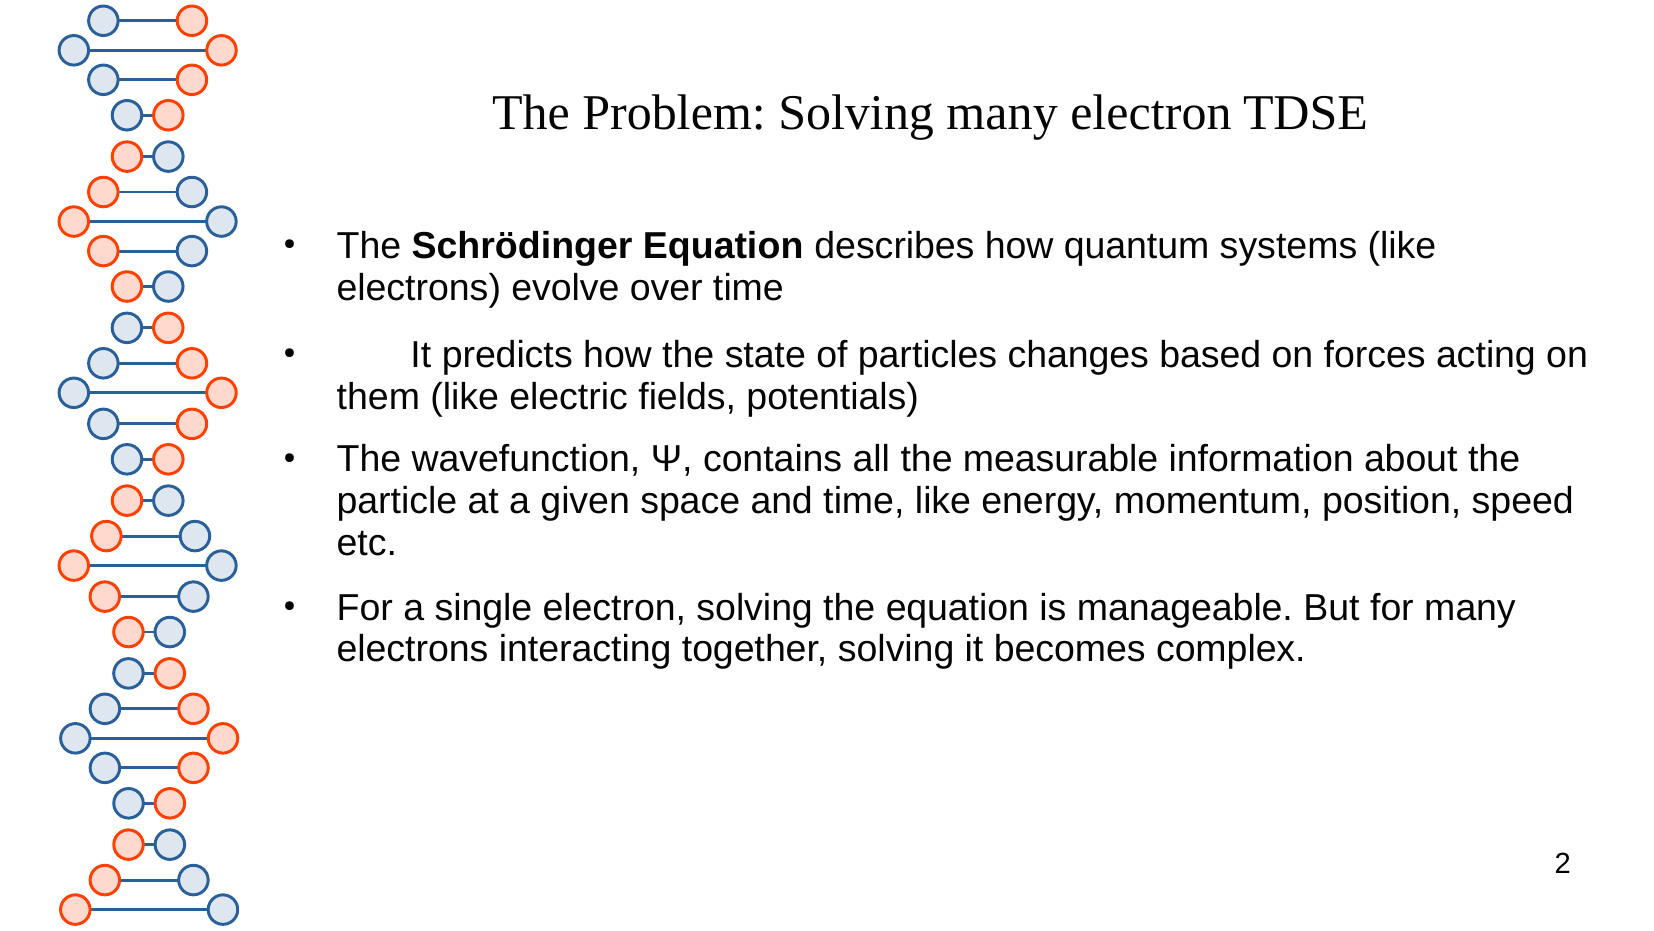

# The Problem: Solving many electron TDSE
The Schrödinger Equation describes how quantum systems (like electrons) evolve over time
	It predicts how the state of particles changes based on forces acting on them (like electric fields, potentials)
The wavefunction, Ψ, contains all the measurable information about the particle at a given space and time, like energy, momentum, position, speed etc.
For a single electron, solving the equation is manageable. But for many electrons interacting together, solving it becomes complex.
2